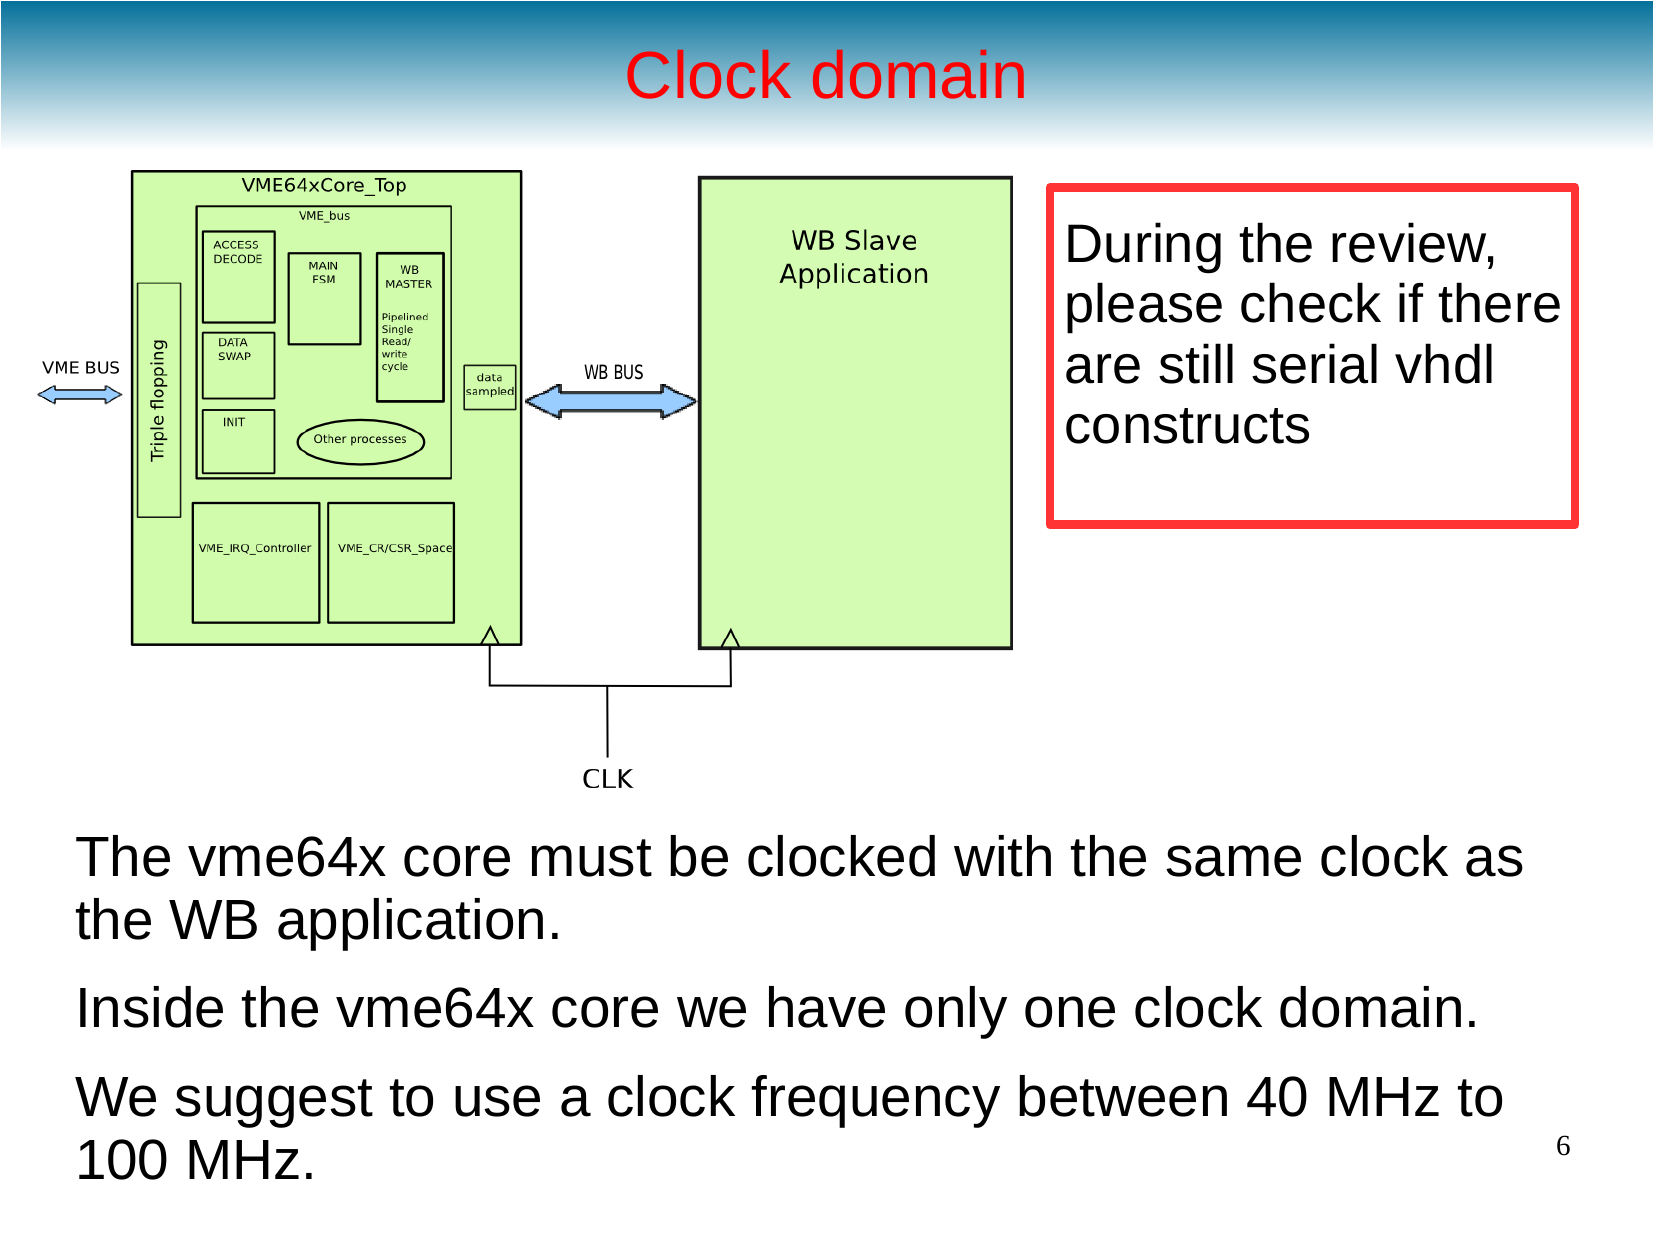

Clock domain
During the review, please check if there are still serial vhdl constructs
# The vme64x core must be clocked with the same clock as the WB application.
Inside the vme64x core we have only one clock domain.
We suggest to use a clock frequency between 40 MHz to 100 MHz.
6